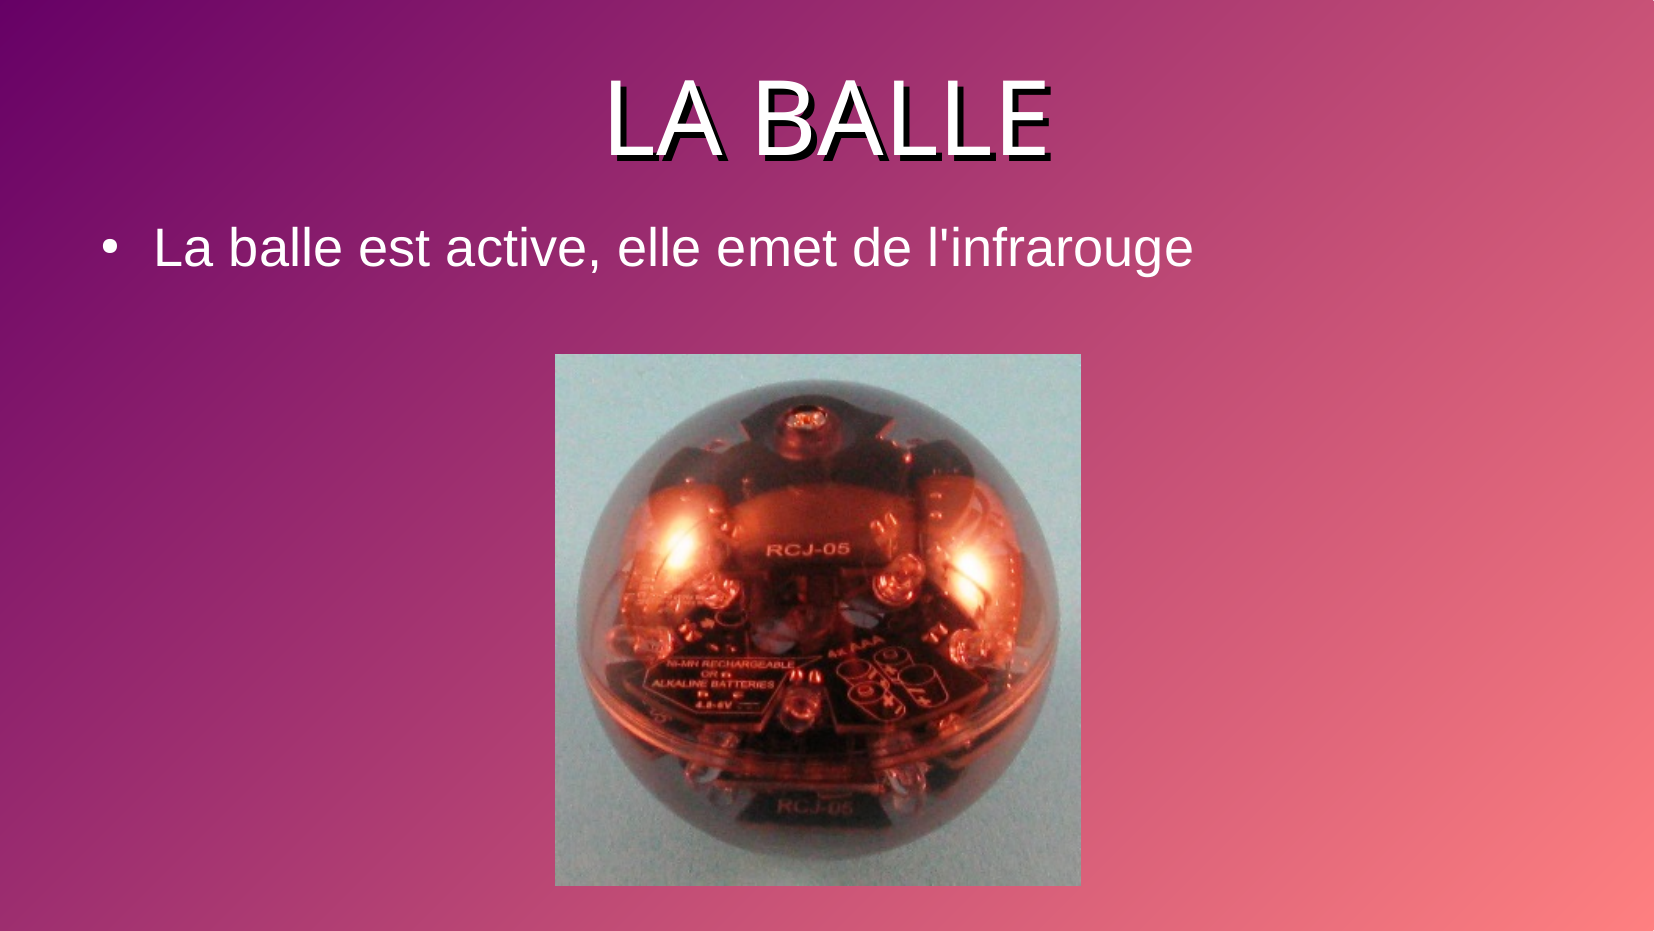

# LA BALLE
La balle est active, elle emet de l'infrarouge